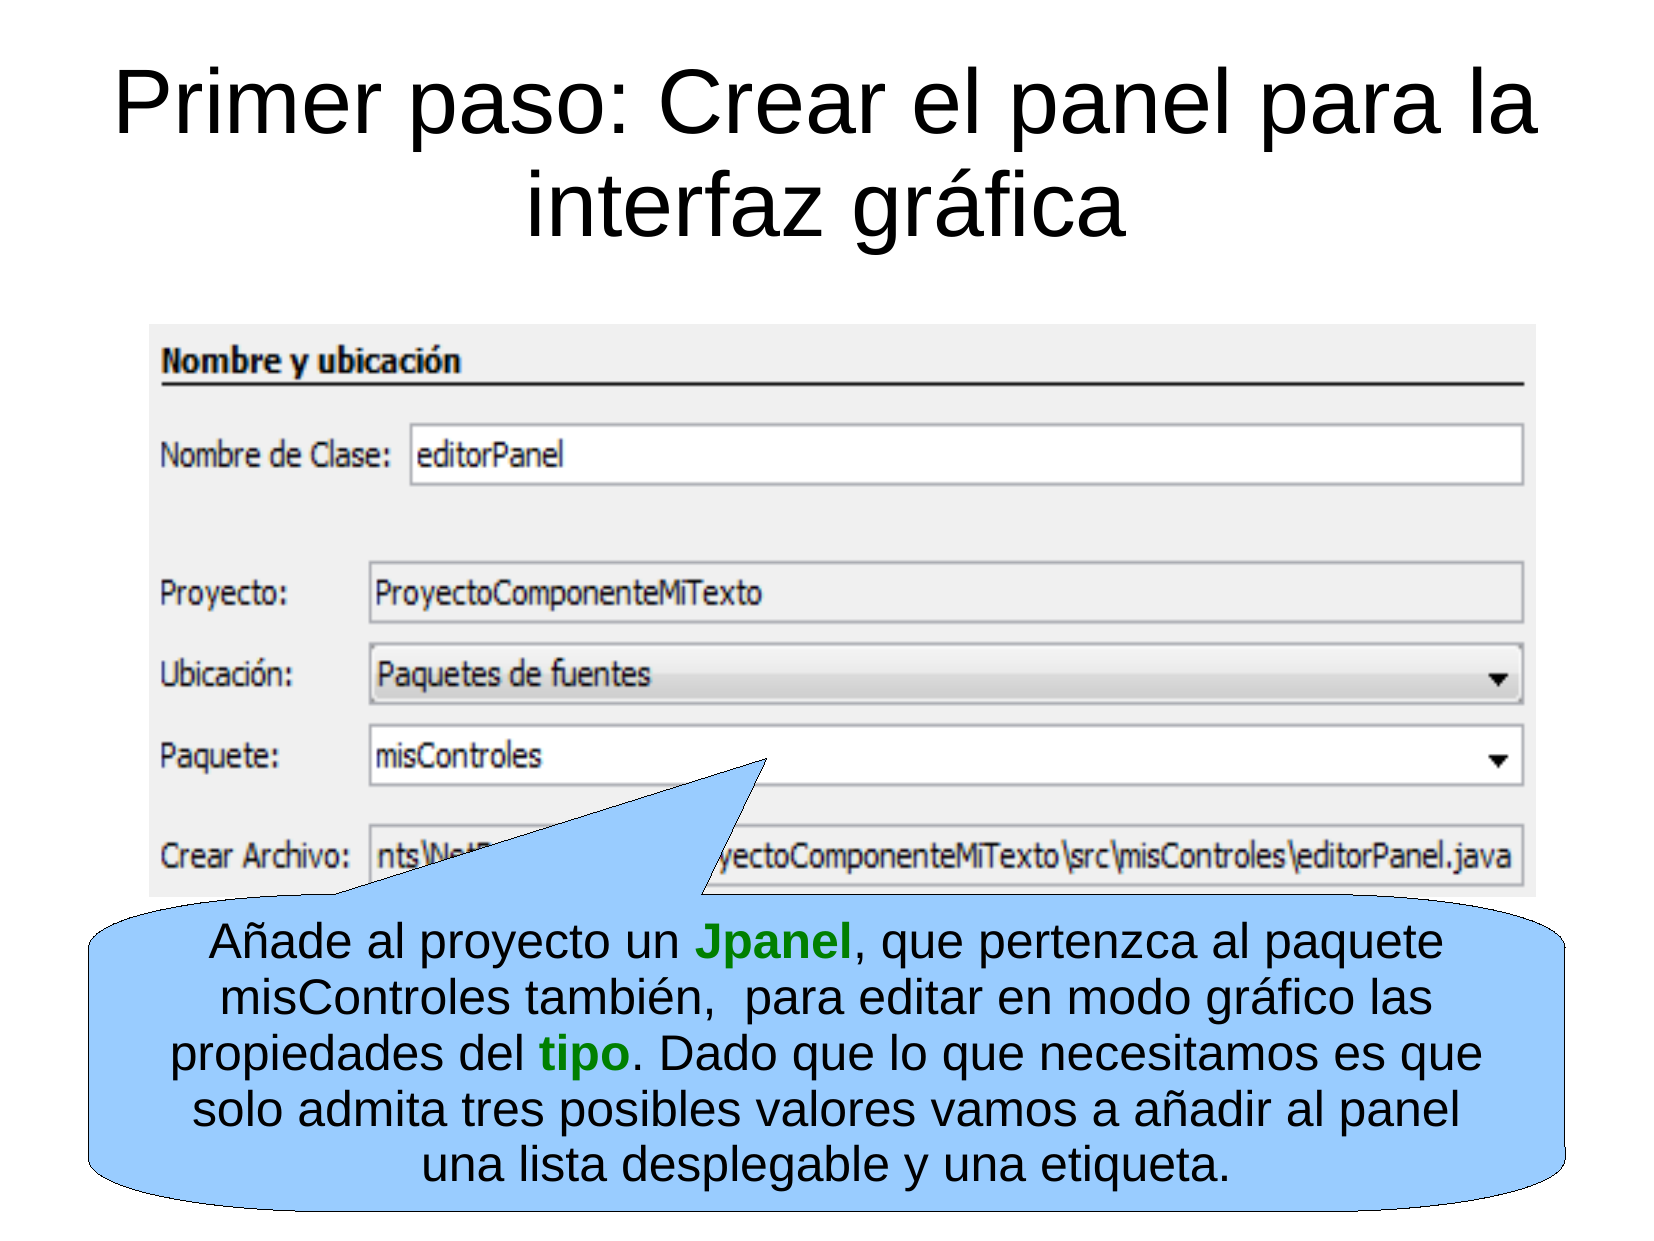

# Primer paso: Crear el panel para la interfaz gráfica
Añade al proyecto un Jpanel, que pertenzca al paquete misControles también, para editar en modo gráfico las propiedades del tipo. Dado que lo que necesitamos es que solo admita tres posibles valores vamos a añadir al panel una lista desplegable y una etiqueta.